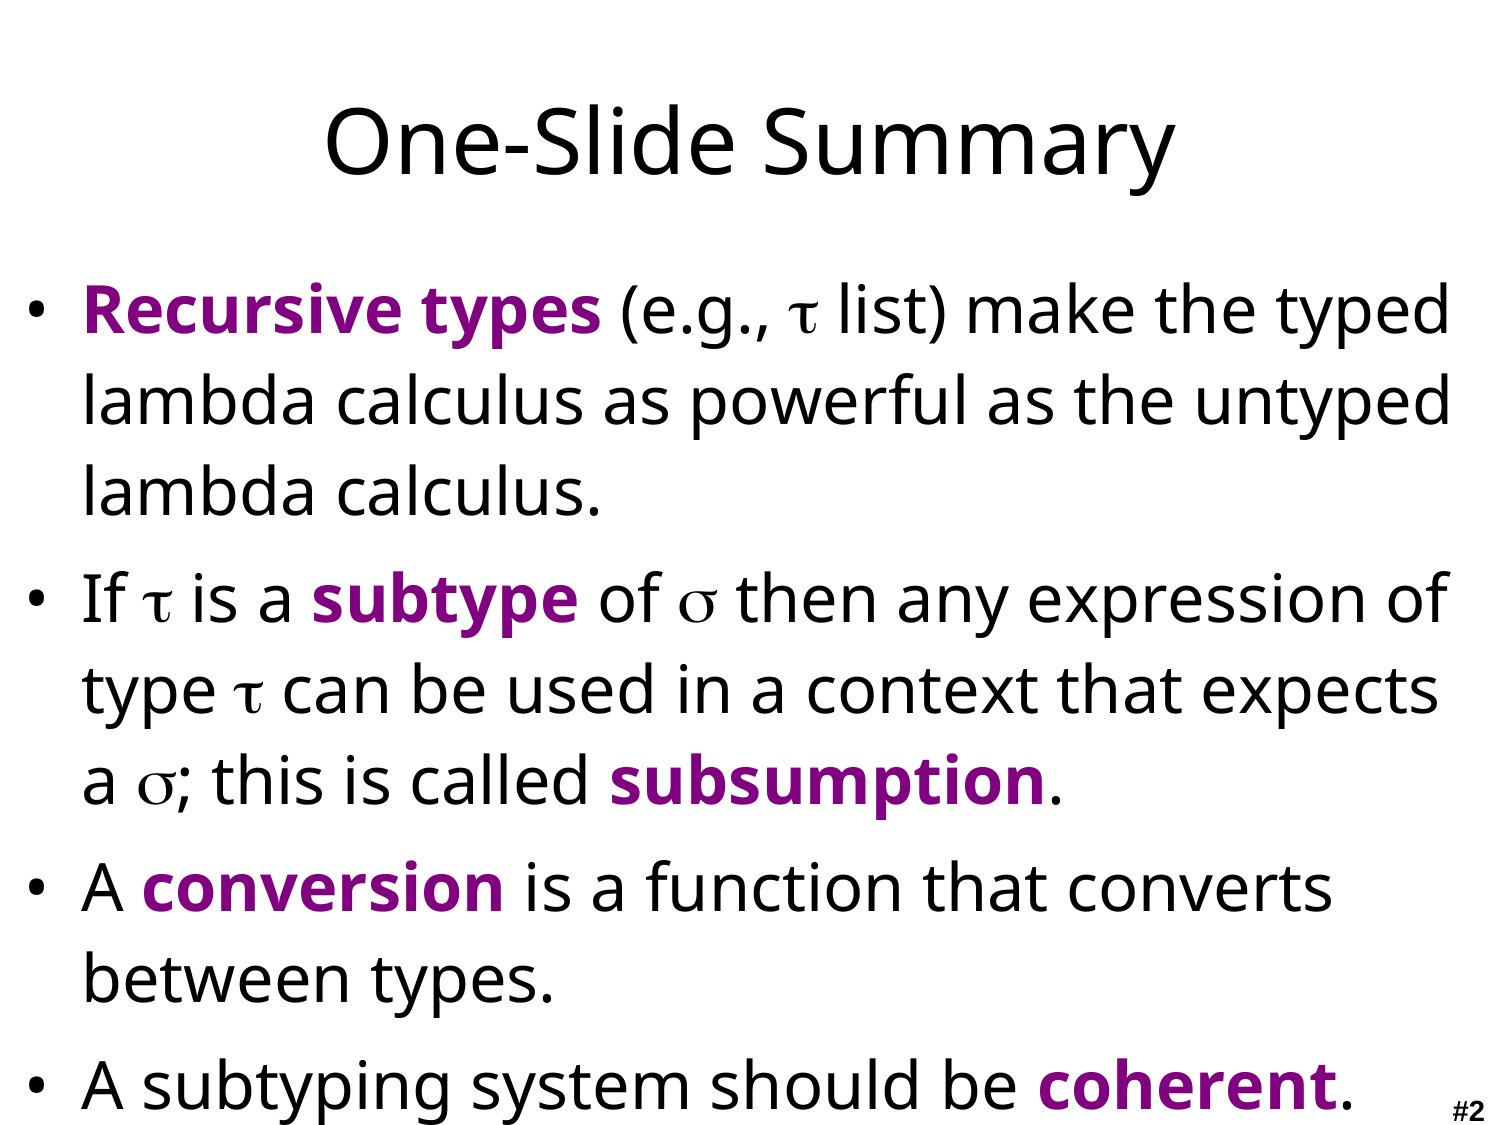

# One-Slide Summary
Recursive types (e.g.,  list) make the typed lambda calculus as powerful as the untyped lambda calculus.
If  is a subtype of  then any expression of type  can be used in a context that expects a ; this is called subsumption.
A conversion is a function that converts between types.
A subtyping system should be coherent.
2